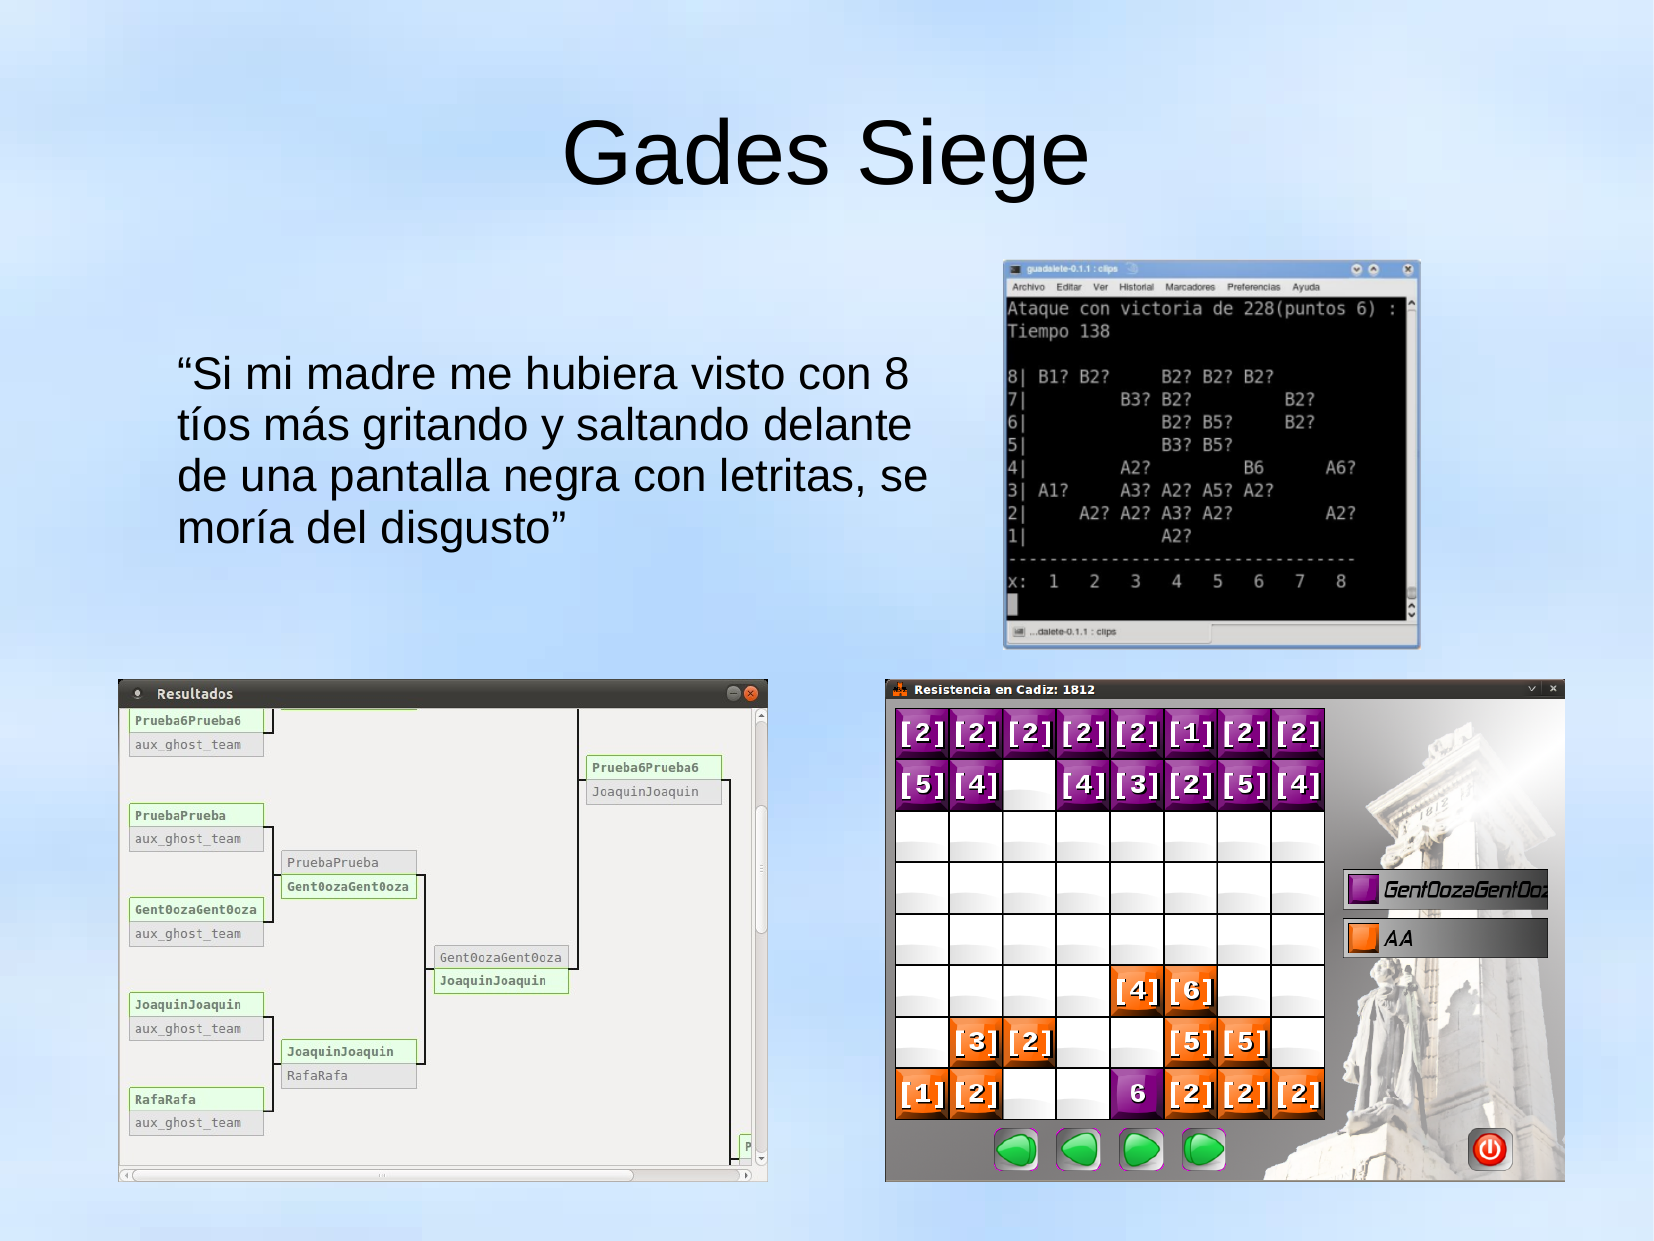

# Gades Siege
“Si mi madre me hubiera visto con 8 tíos más gritando y saltando delante de una pantalla negra con letritas, se moría del disgusto”